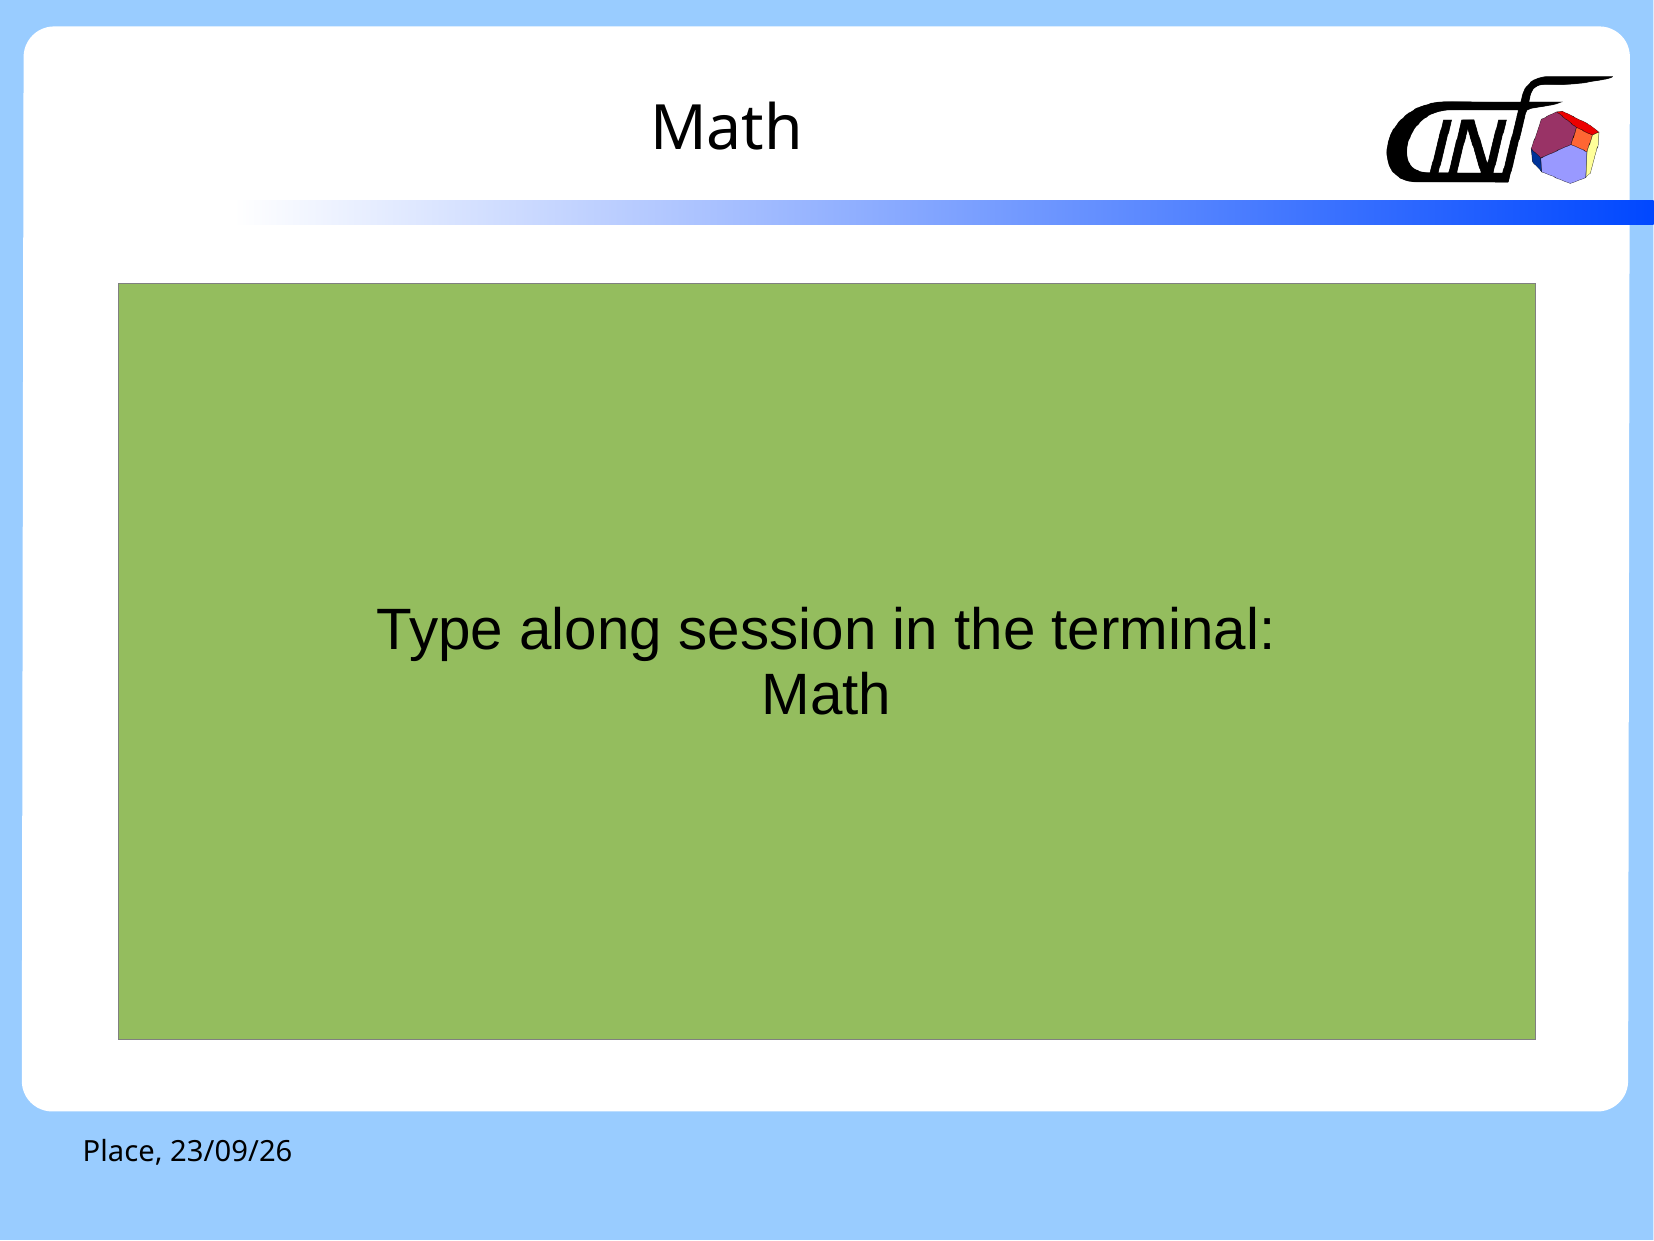

# Math
Type along session in the terminal:
Math